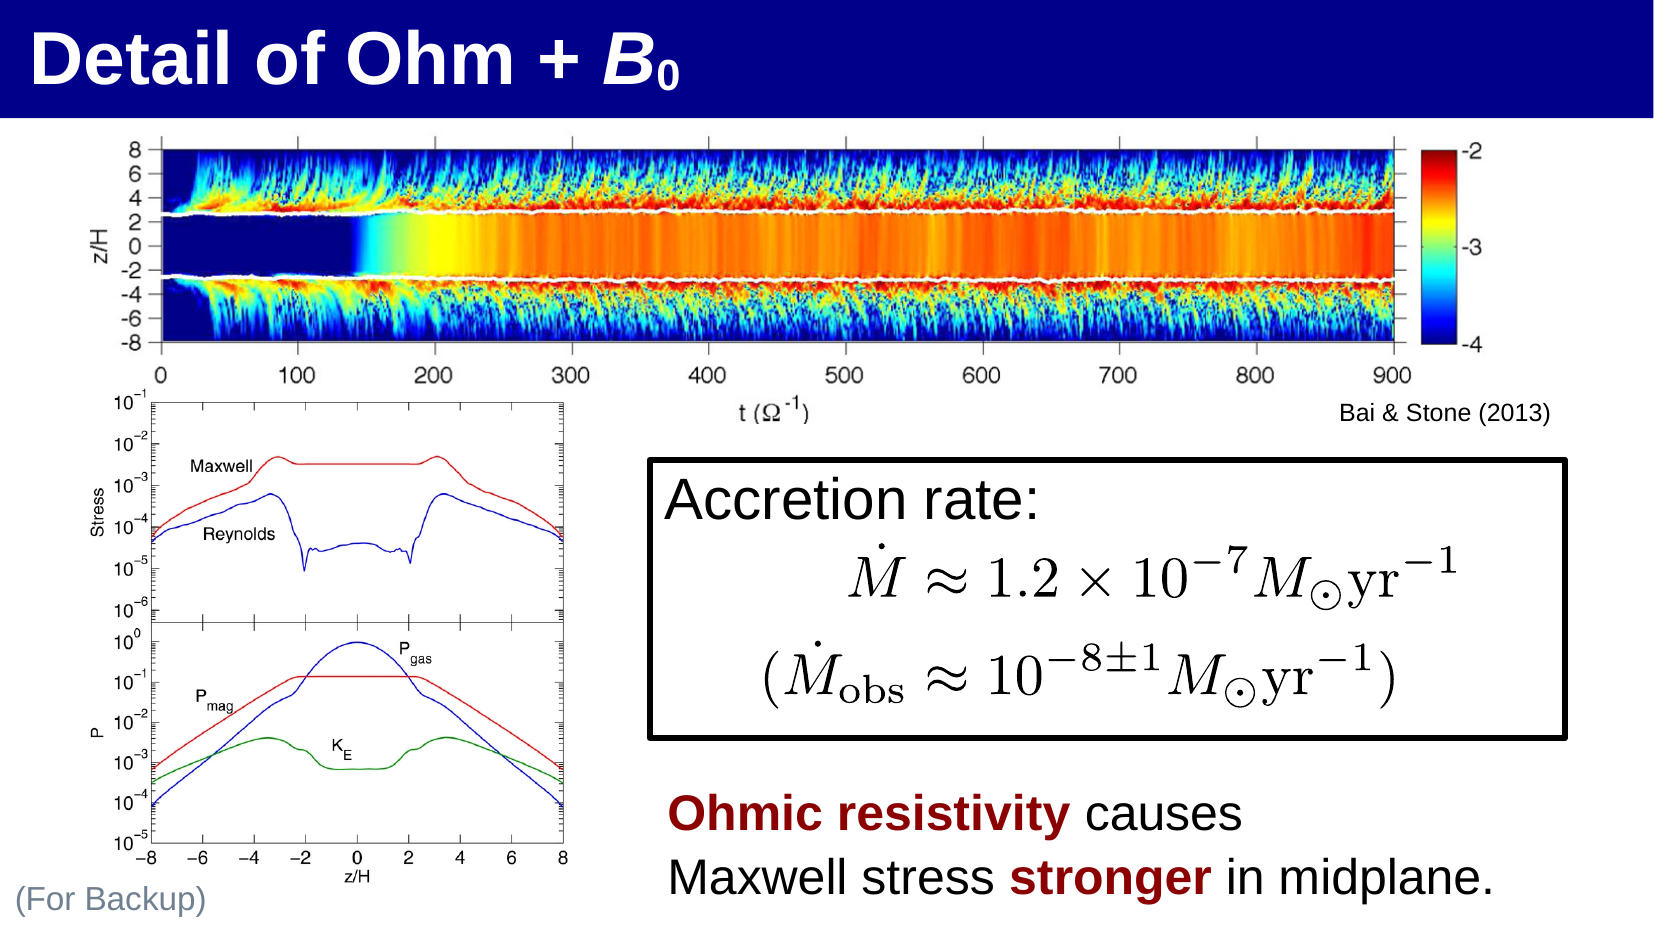

Detail of Ohm + B0
Bai & Stone (2013)
Accretion rate:
Ohmic resistivity causes
Maxwell stress stronger in midplane.